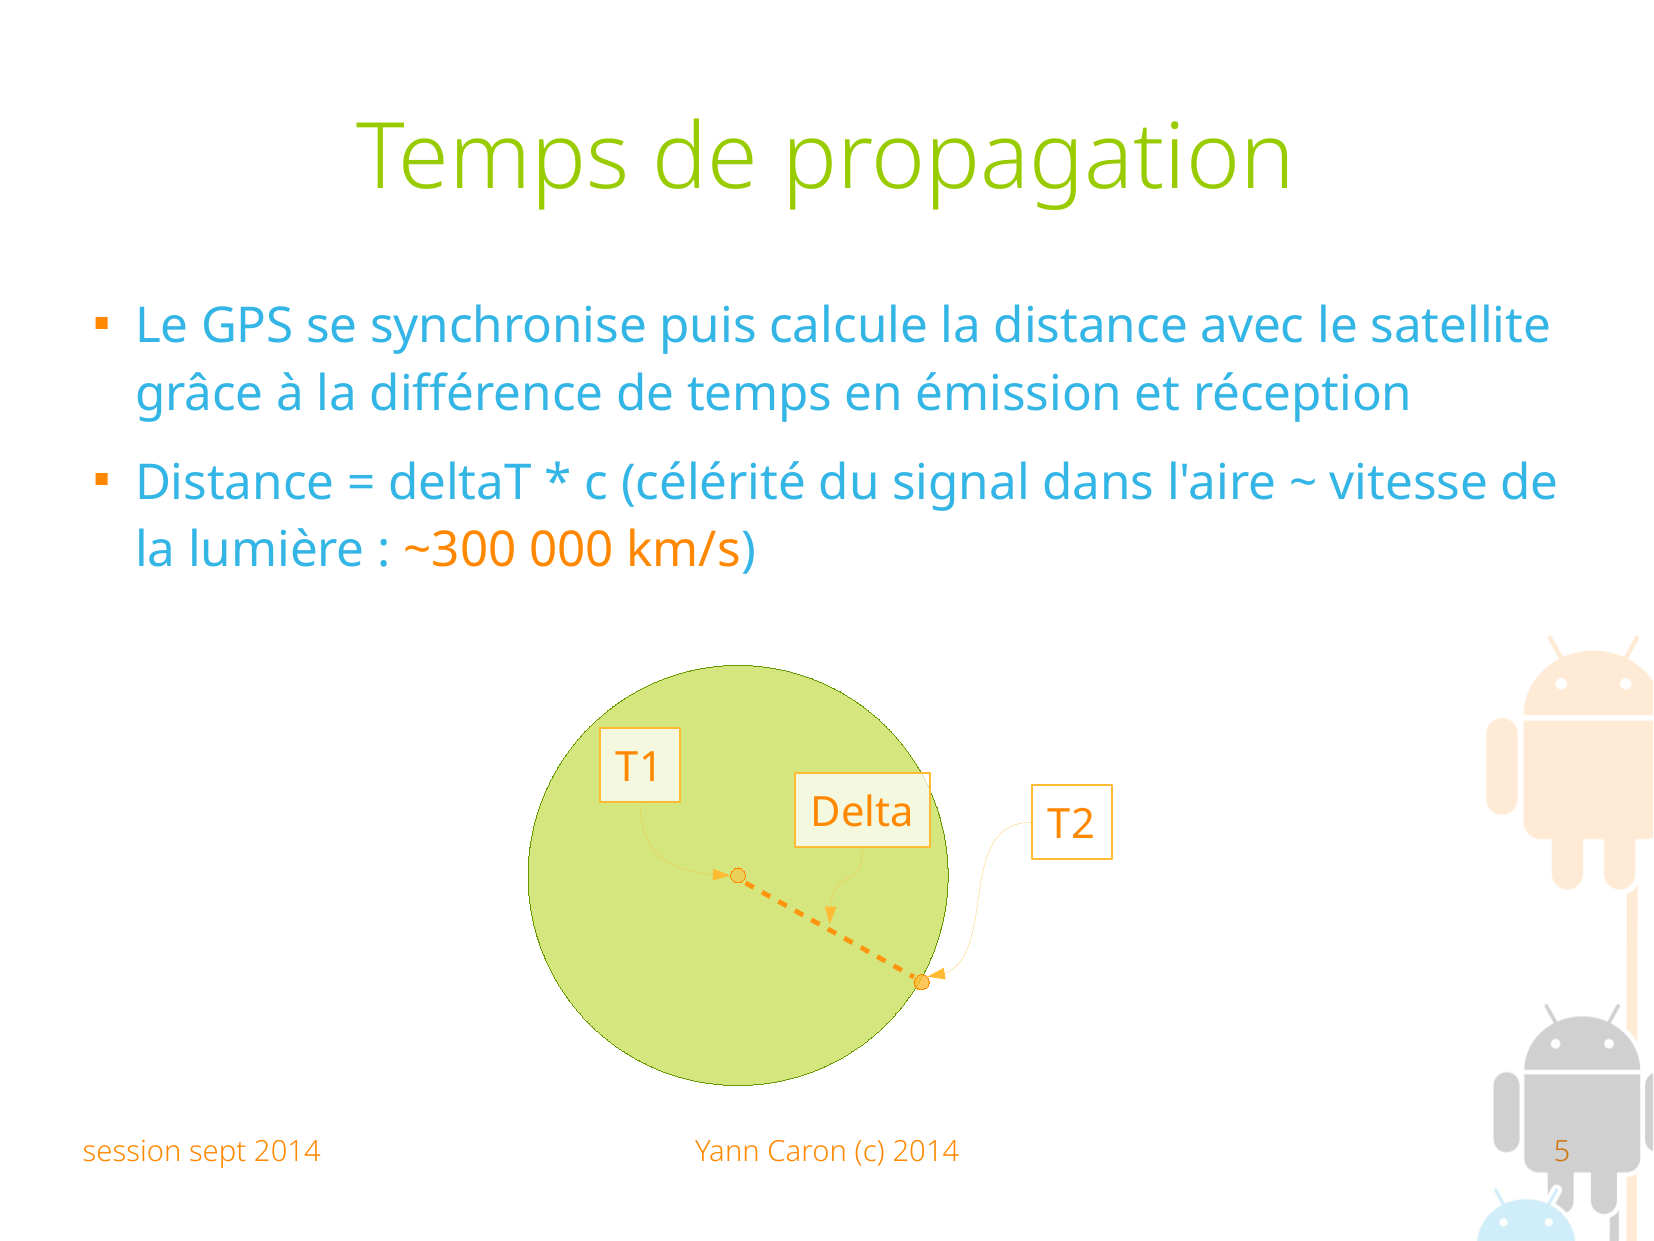

# Temps de propagation
Le GPS se synchronise puis calcule la distance avec le satellite grâce à la différence de temps en émission et réception
Distance = deltaT * c (célérité du signal dans l'aire ~ vitesse de la lumière : ~300 000 km/s)
T1
Delta
T2
session sept 2014
Yann Caron (c) 2014
5